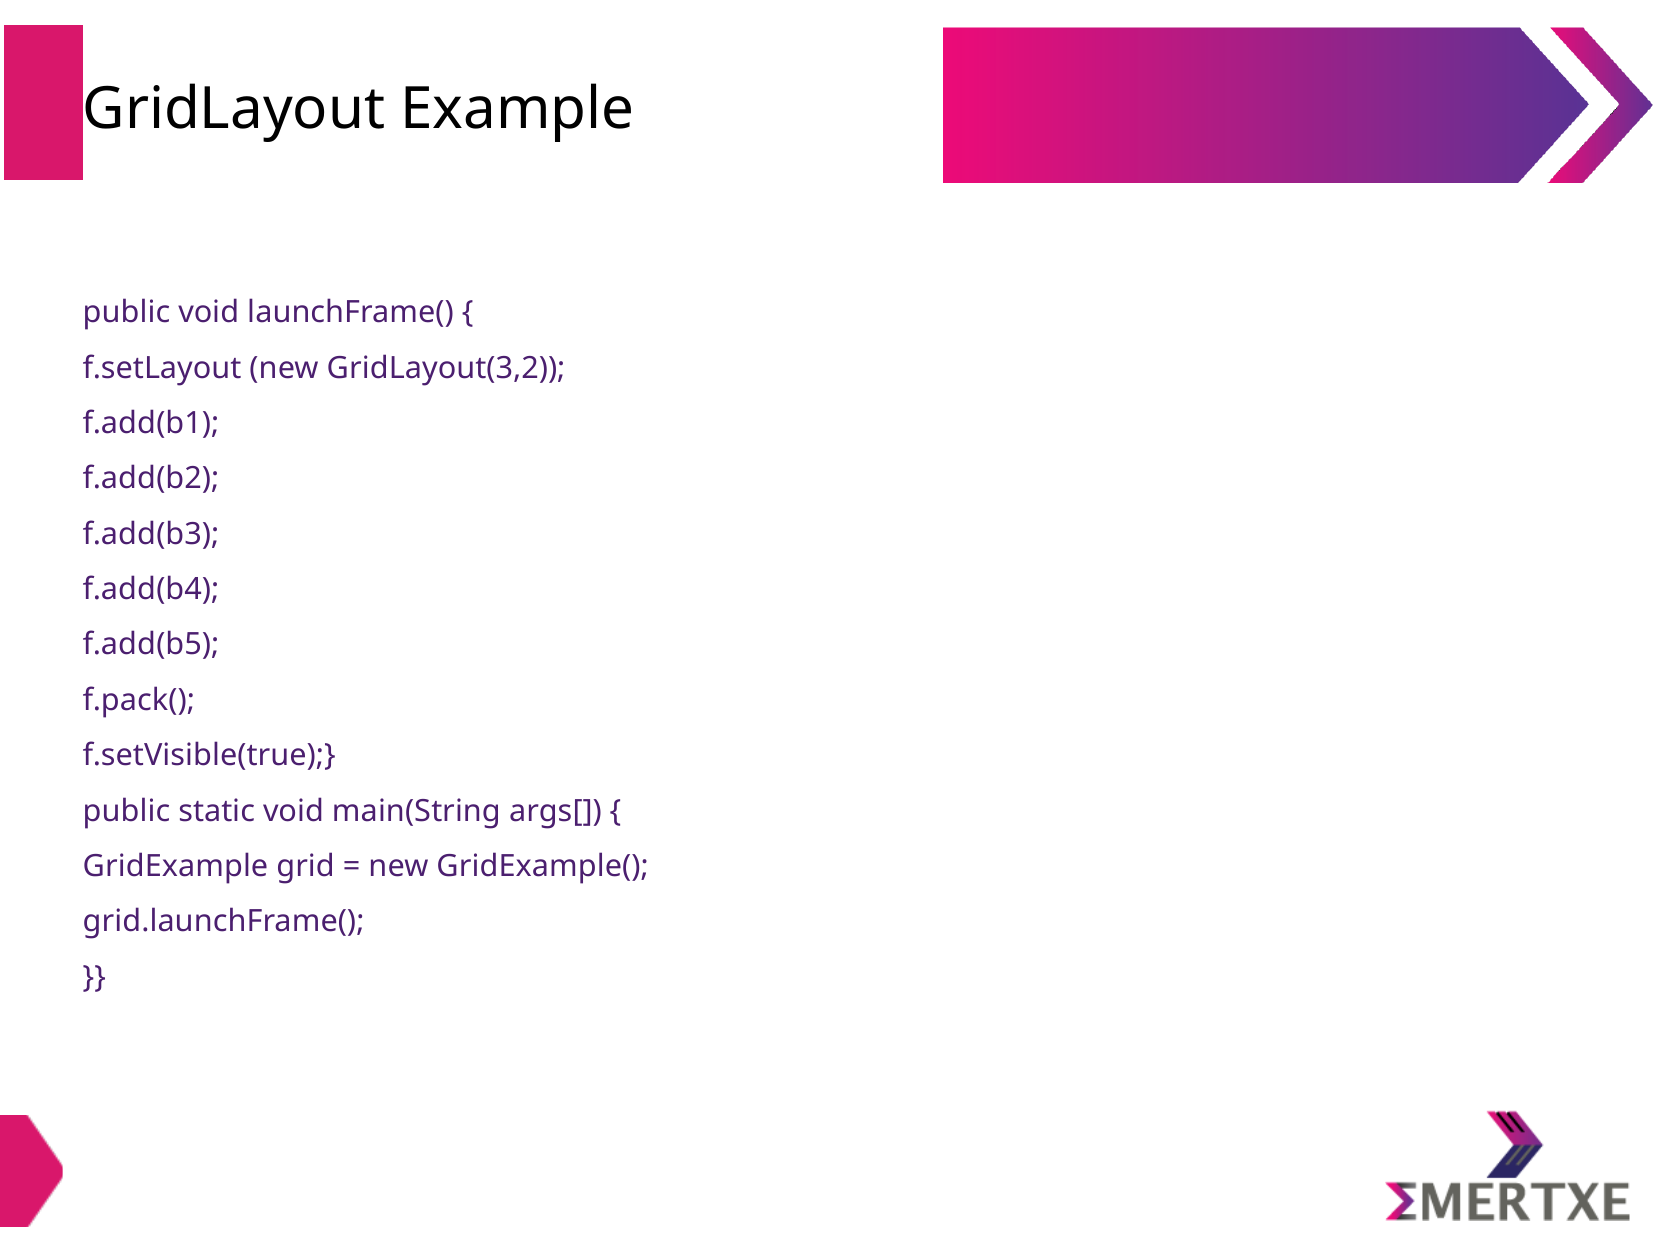

# GridLayout Example
public void launchFrame() {
f.setLayout (new GridLayout(3,2));
f.add(b1);
f.add(b2);
f.add(b3);
f.add(b4);
f.add(b5);
f.pack();
f.setVisible(true);}
public static void main(String args[]) {
GridExample grid = new GridExample();
grid.launchFrame();
}}